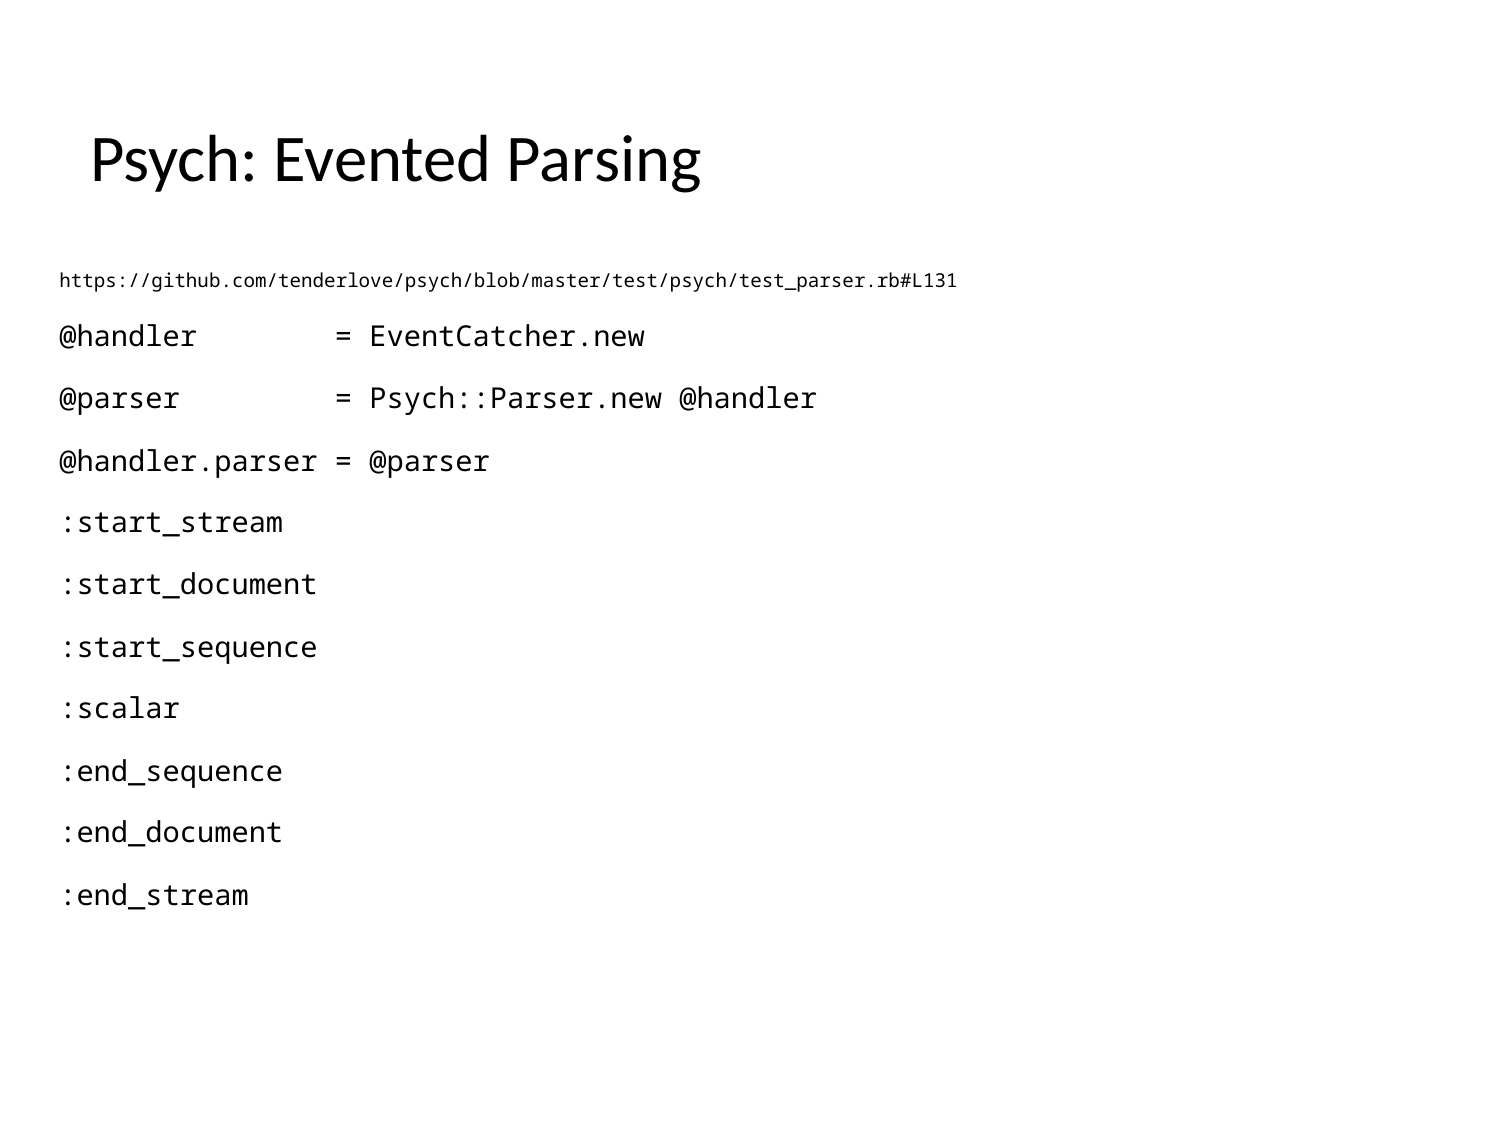

# Psych: Evented Parsing
https://github.com/tenderlove/psych/blob/master/test/psych/test_parser.rb#L131
@handler = EventCatcher.new
@parser = Psych::Parser.new @handler
@handler.parser = @parser
:start_stream
:start_document
:start_sequence
:scalar
:end_sequence
:end_document
:end_stream